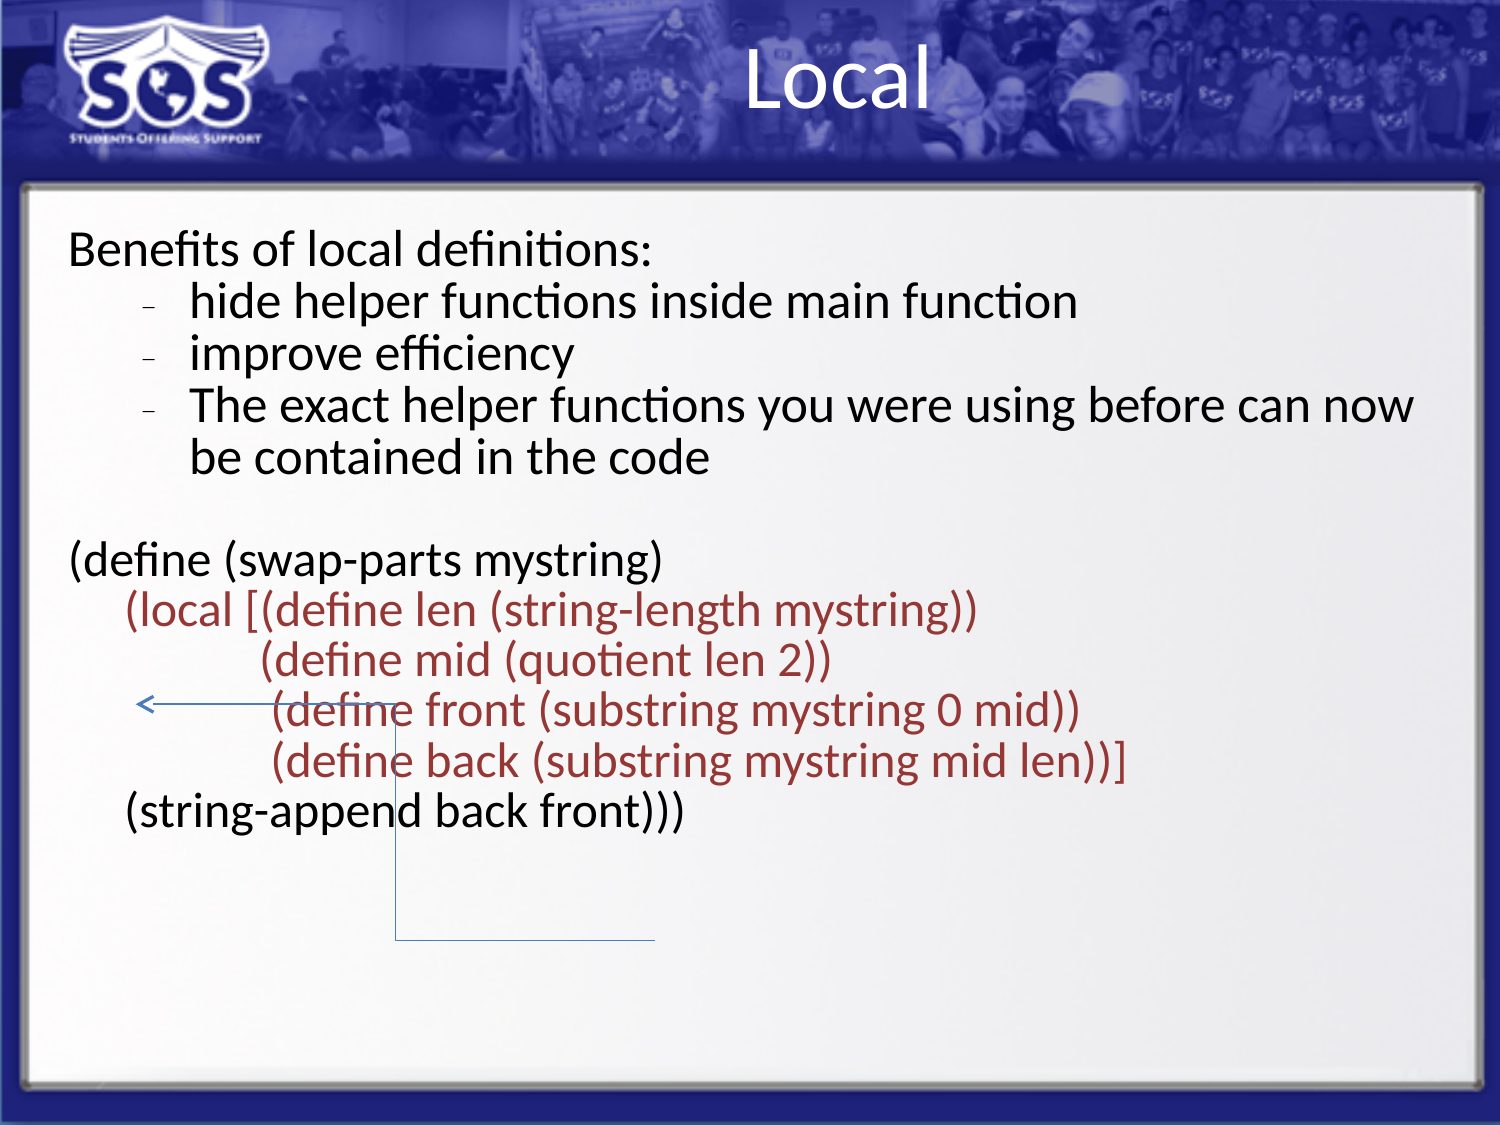

Local
Benefits of local definitions:
hide helper functions inside main function
improve efficiency
The exact helper functions you were using before can now be contained in the code
(define (swap-parts mystring)
 (local [(define len (string-length mystring))
 (define mid (quotient len 2))
 (define front (substring mystring 0 mid))
 (define back (substring mystring mid len))]
 (string-append back front)))